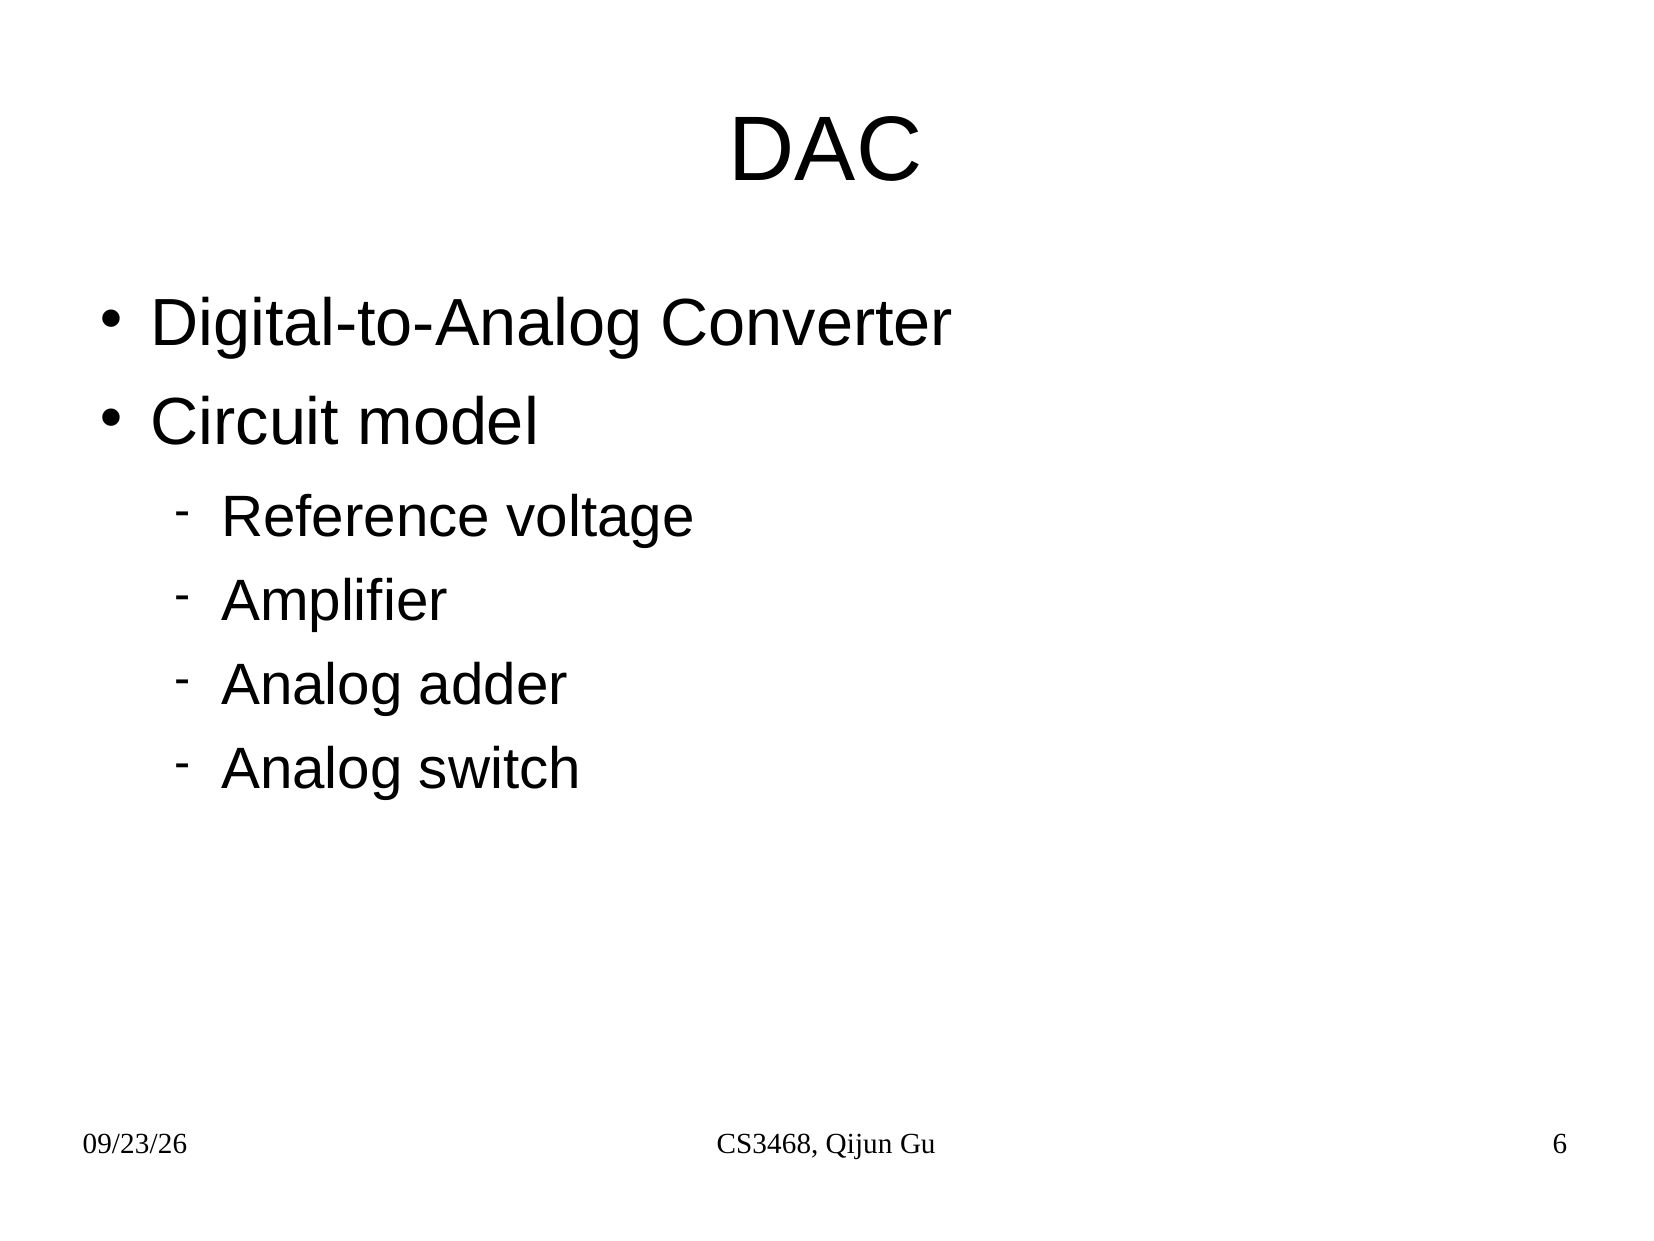

# DAC
Digital-to-Analog Converter
Circuit model
Reference voltage
Amplifier
Analog adder
Analog switch
CS3468, Qijun Gu
6